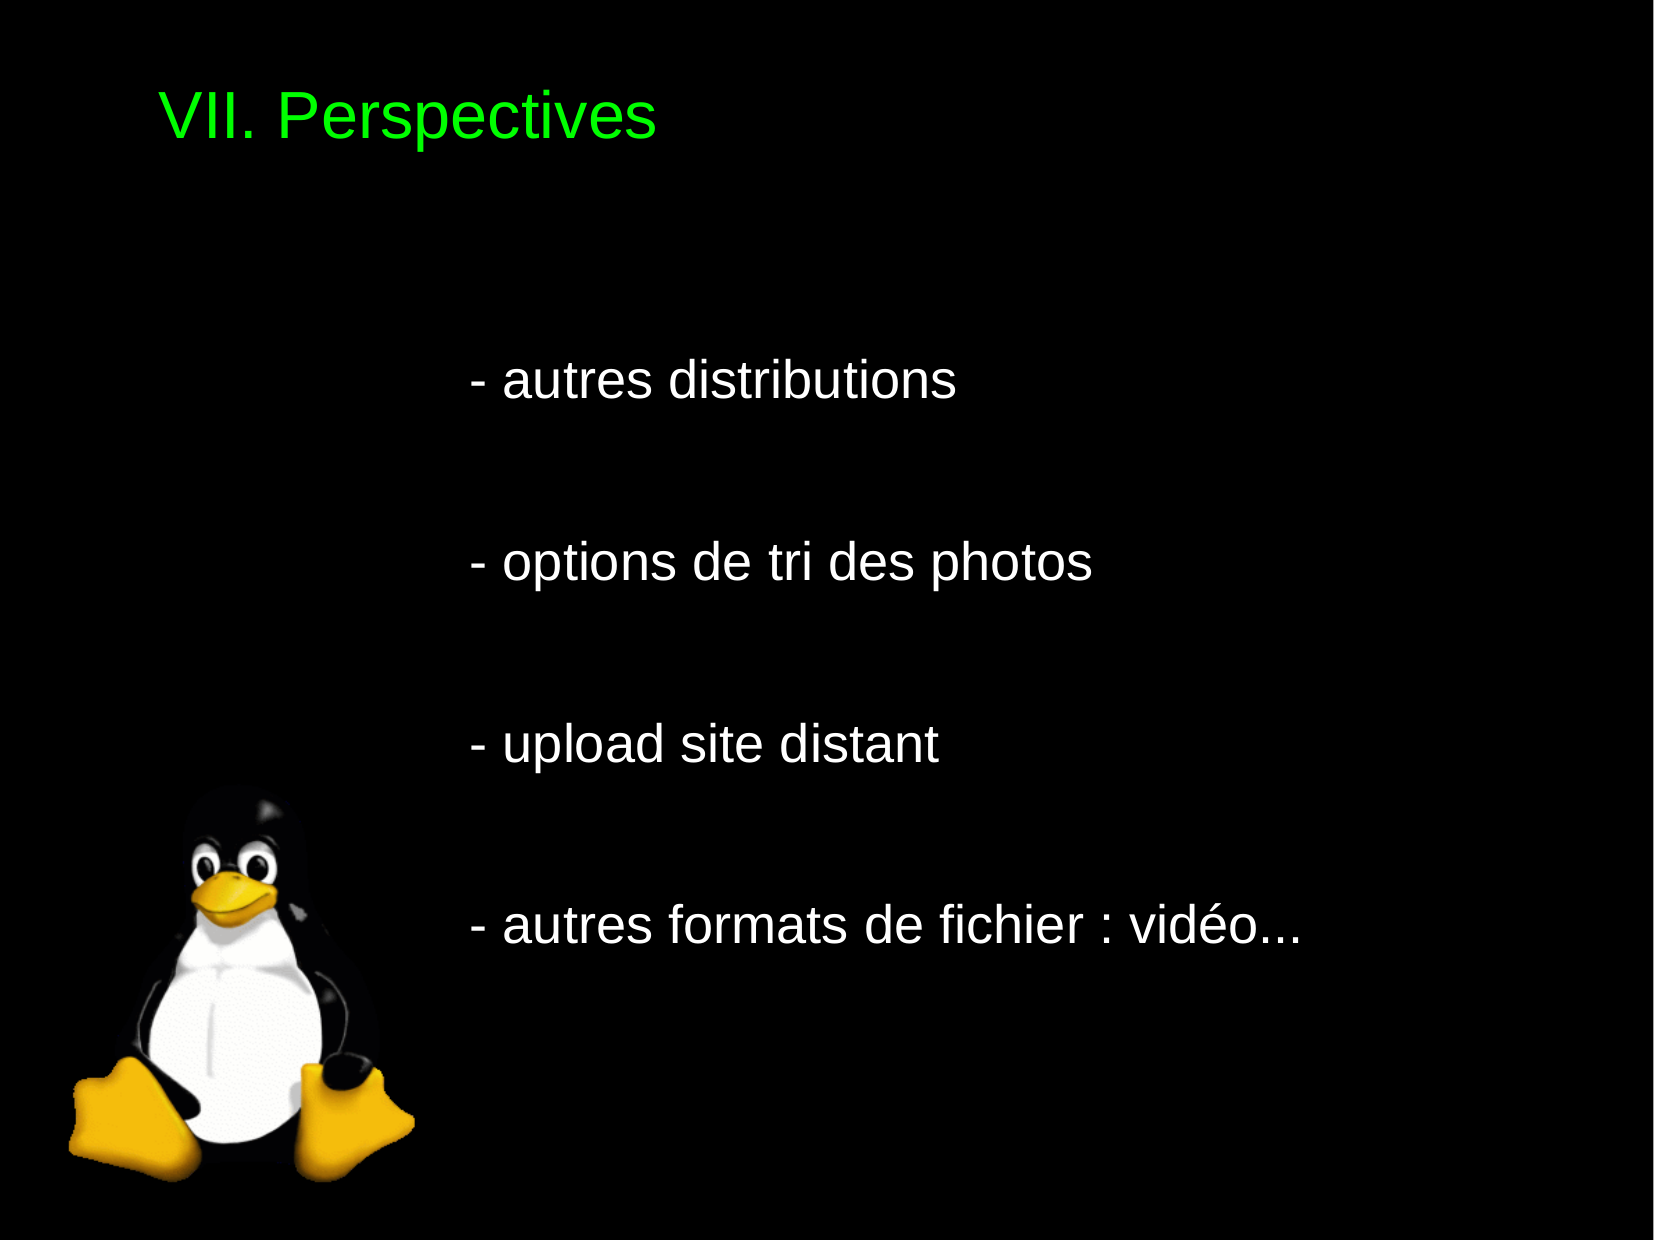

VII. Perspectives
- autres distributions
- options de tri des photos
- upload site distant
- autres formats de fichier : vidéo...